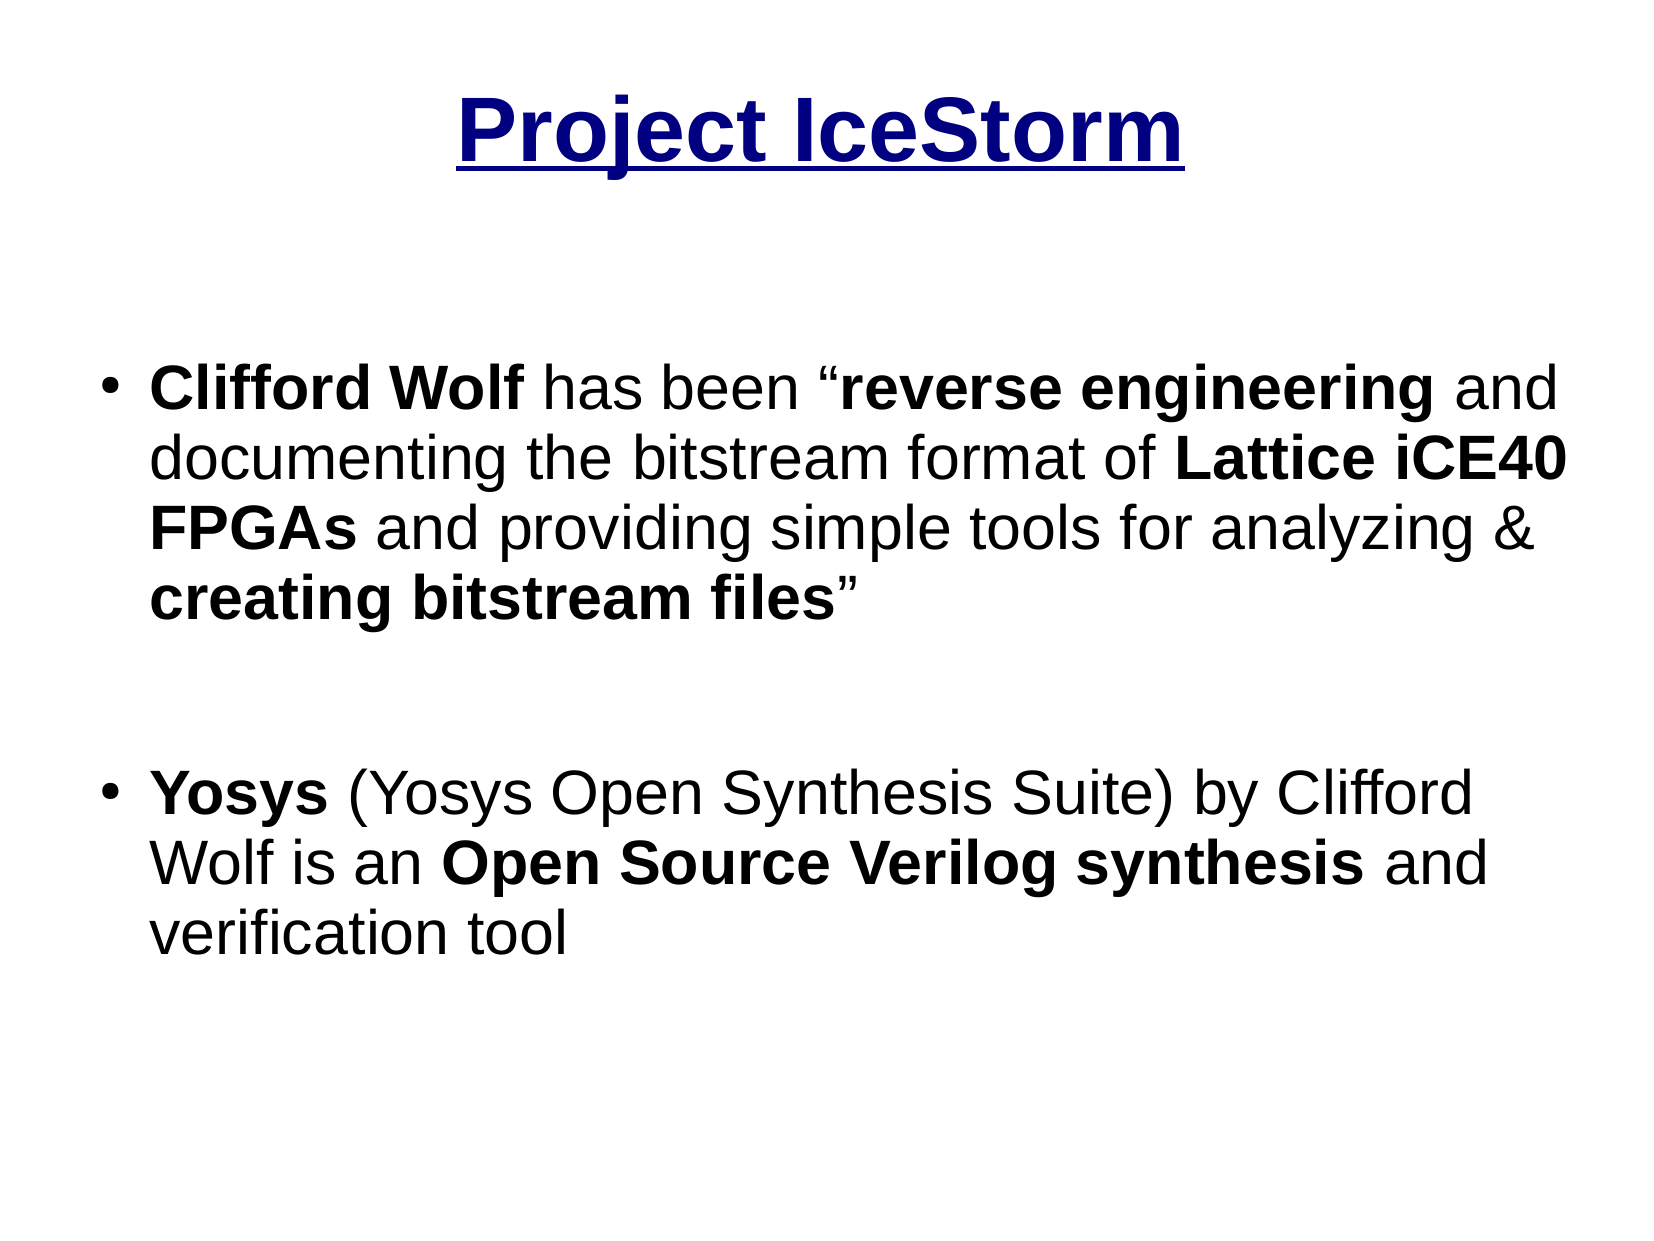

Project IceStorm
#
Clifford Wolf has been “reverse engineering and documenting the bitstream format of Lattice iCE40 FPGAs and providing simple tools for analyzing & creating bitstream files”
Yosys (Yosys Open Synthesis Suite) by Clifford Wolf is an Open Source Verilog synthesis and verification tool